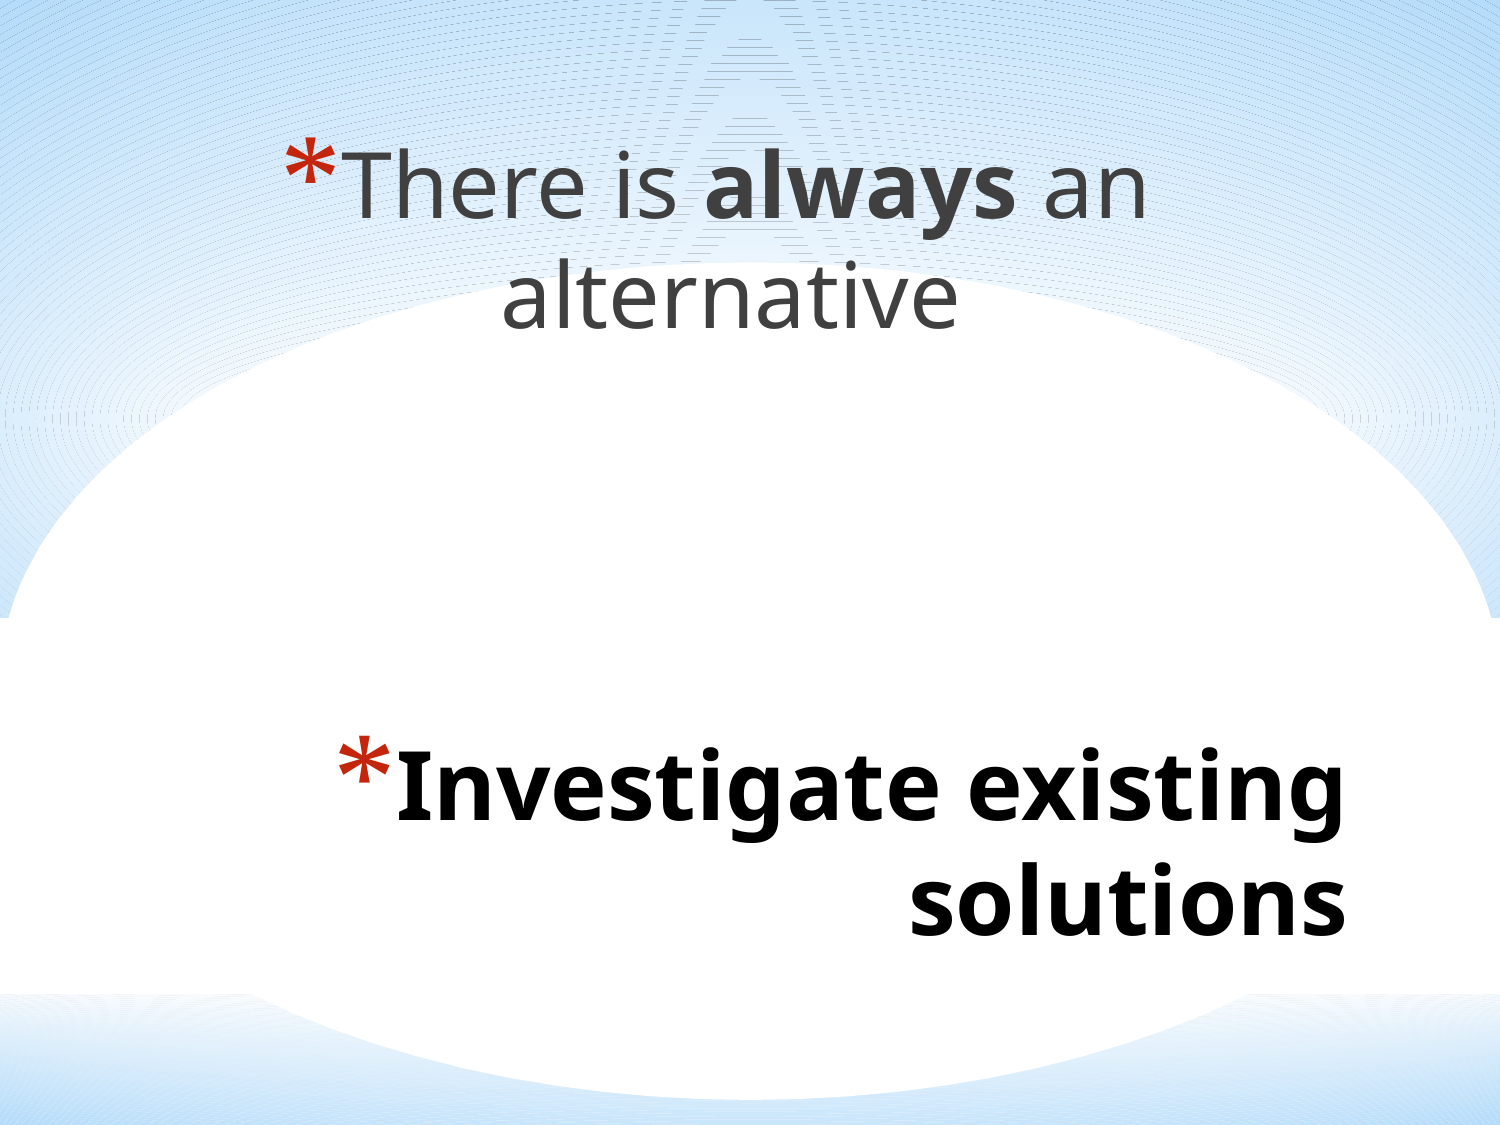

There is always an alternative
# Investigate existing solutions